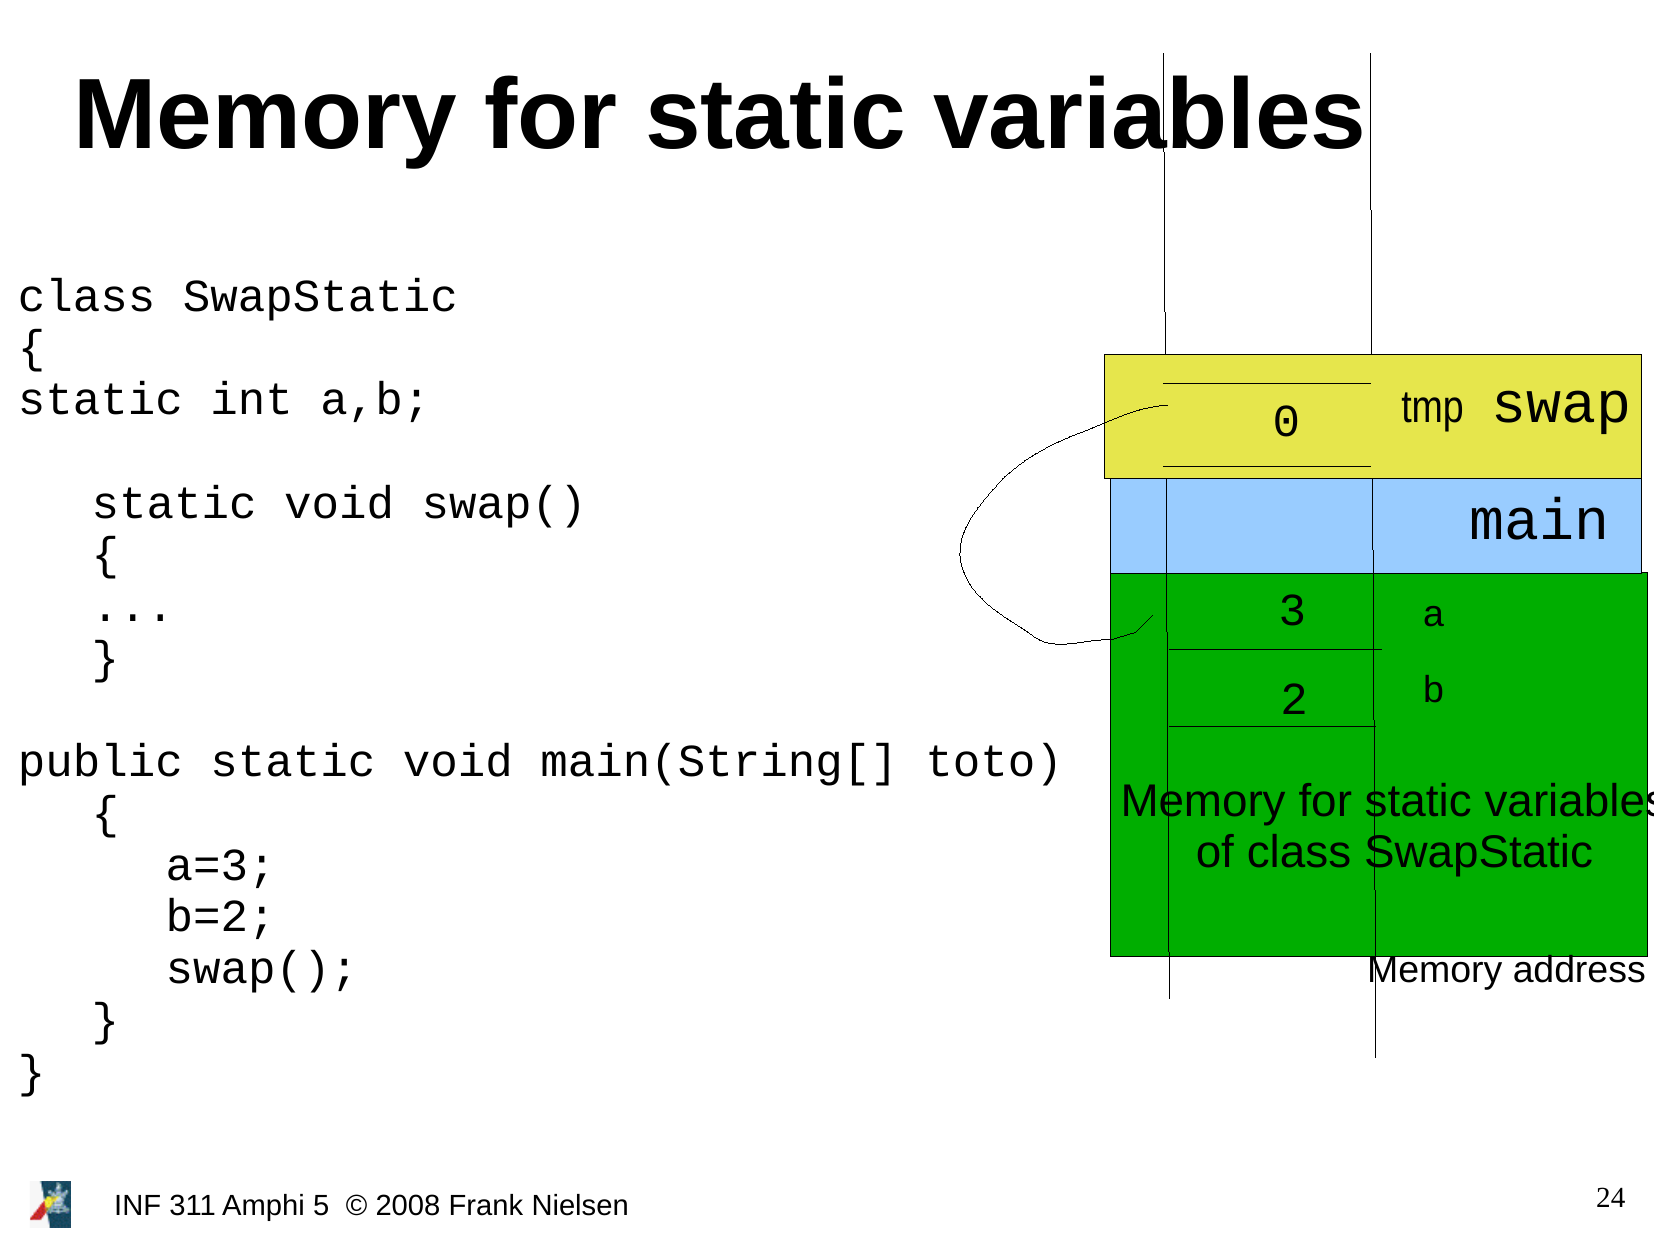

Memory for static variables
class SwapStatic
{
static int a,b;
	static void swap()
	{
	...
	}
public static void main(String[] toto)
	{
		a=3;
		b=2;
		swap();
	}
}
swap
 tmp
0
main
3
a
b
2
Memory for static variables
of class SwapStatic
Memory address